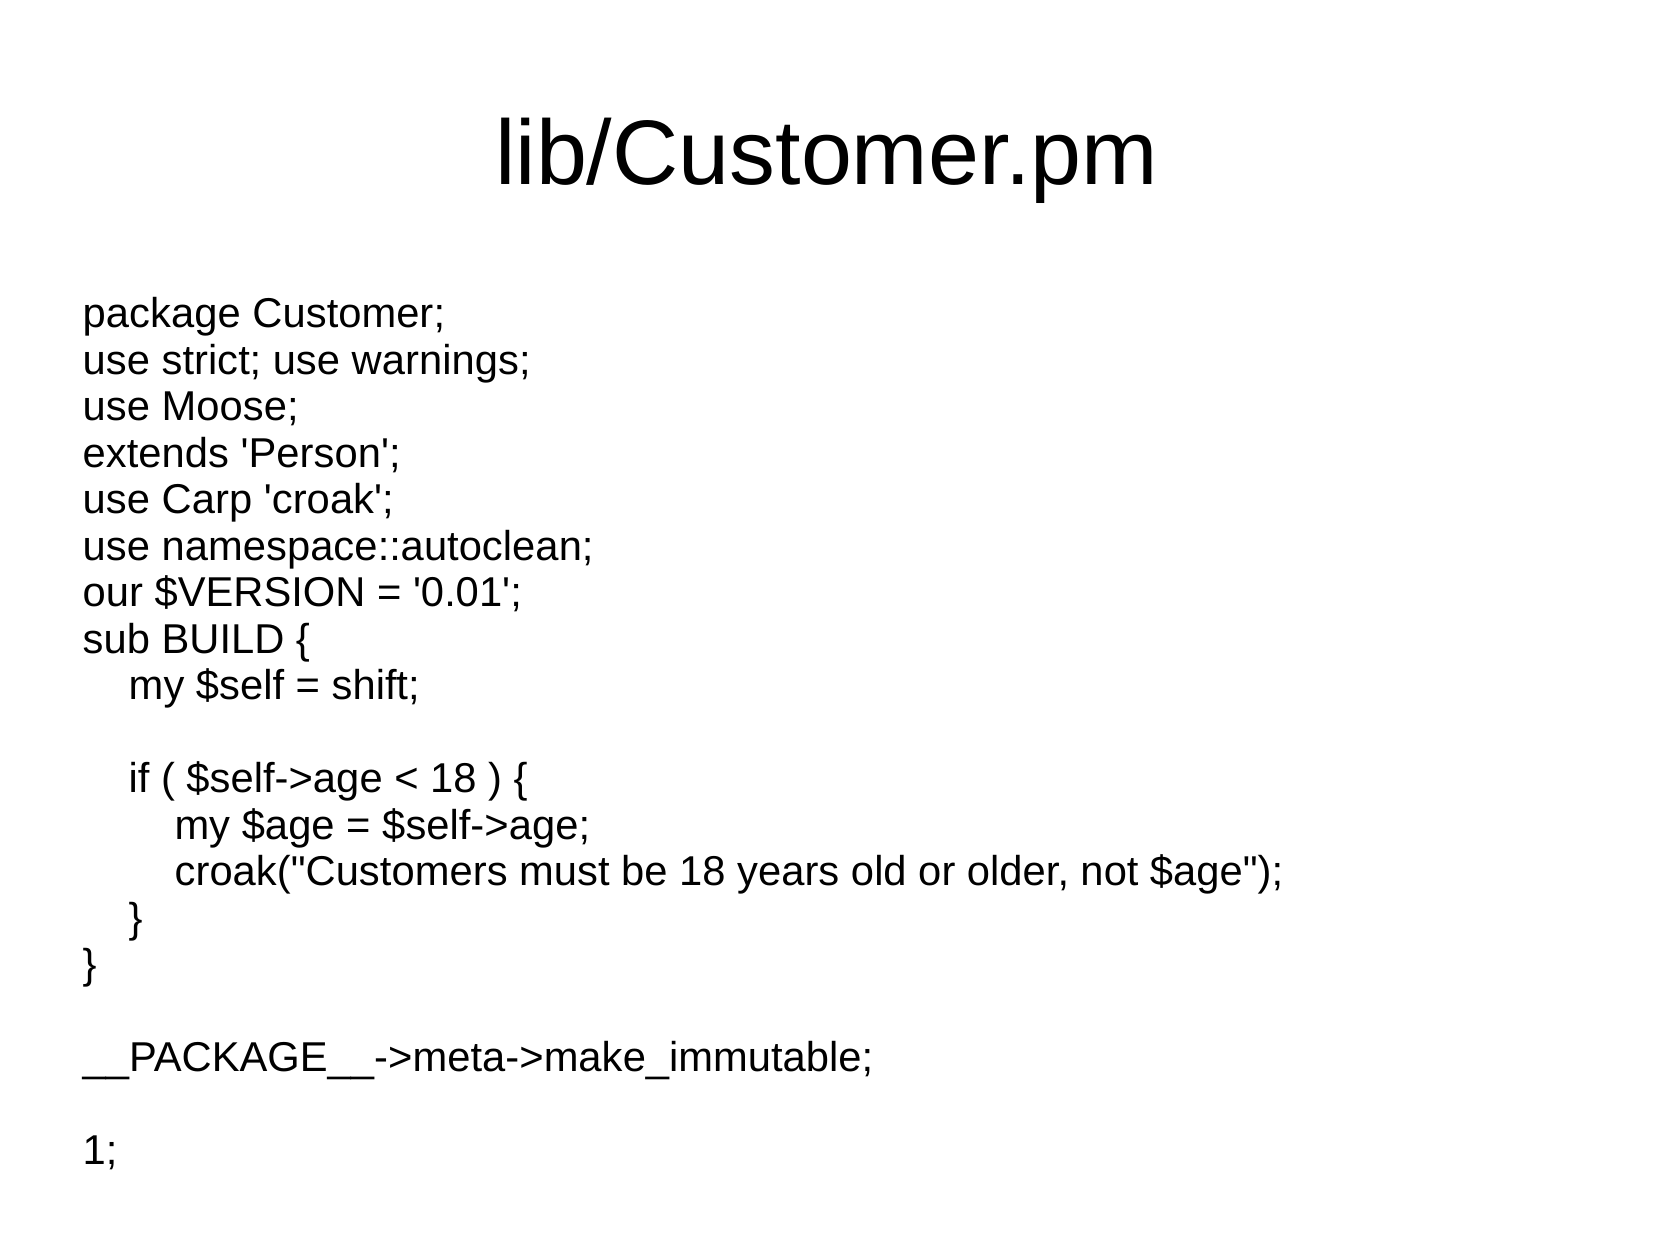

# lib/Customer.pm
package Customer;
use strict; use warnings;
use Moose;
extends 'Person';
use Carp 'croak';
use namespace::autoclean;
our $VERSION = '0.01';
sub BUILD {
 my $self = shift;
 if ( $self->age < 18 ) {
 my $age = $self->age;
 croak("Customers must be 18 years old or older, not $age");
 }
}
__PACKAGE__->meta->make_immutable;
1;